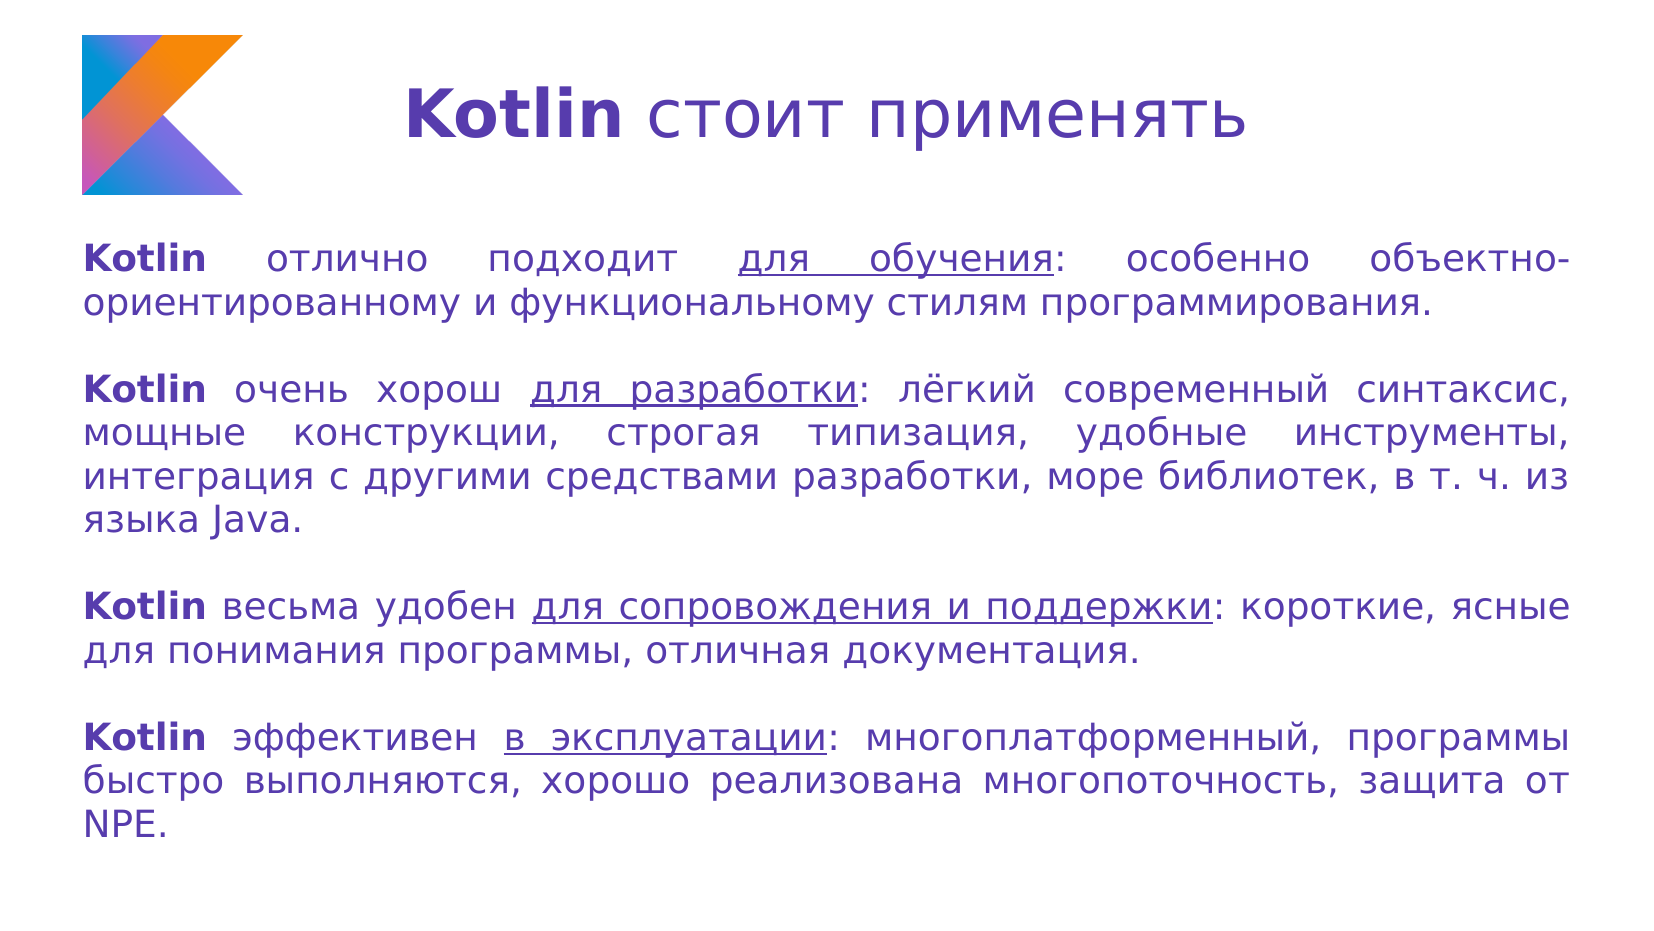

# Kotlin стоит применять
Kotlin отлично подходит для обучения: особенно объектно-ориентированному и функциональному стилям программирования.
Kotlin очень хорош для разработки: лёгкий современный синтаксис, мощные конструкции, строгая типизация, удобные инструменты, интеграция с другими средствами разработки, море библиотек, в т. ч. из языка Java.
Kotlin весьма удобен для сопровождения и поддержки: короткие, ясные для понимания программы, отличная документация.
Kotlin эффективен в эксплуатации: многоплатформенный, программы быстро выполняются, хорошо реализована многопоточность, защита от NPE.